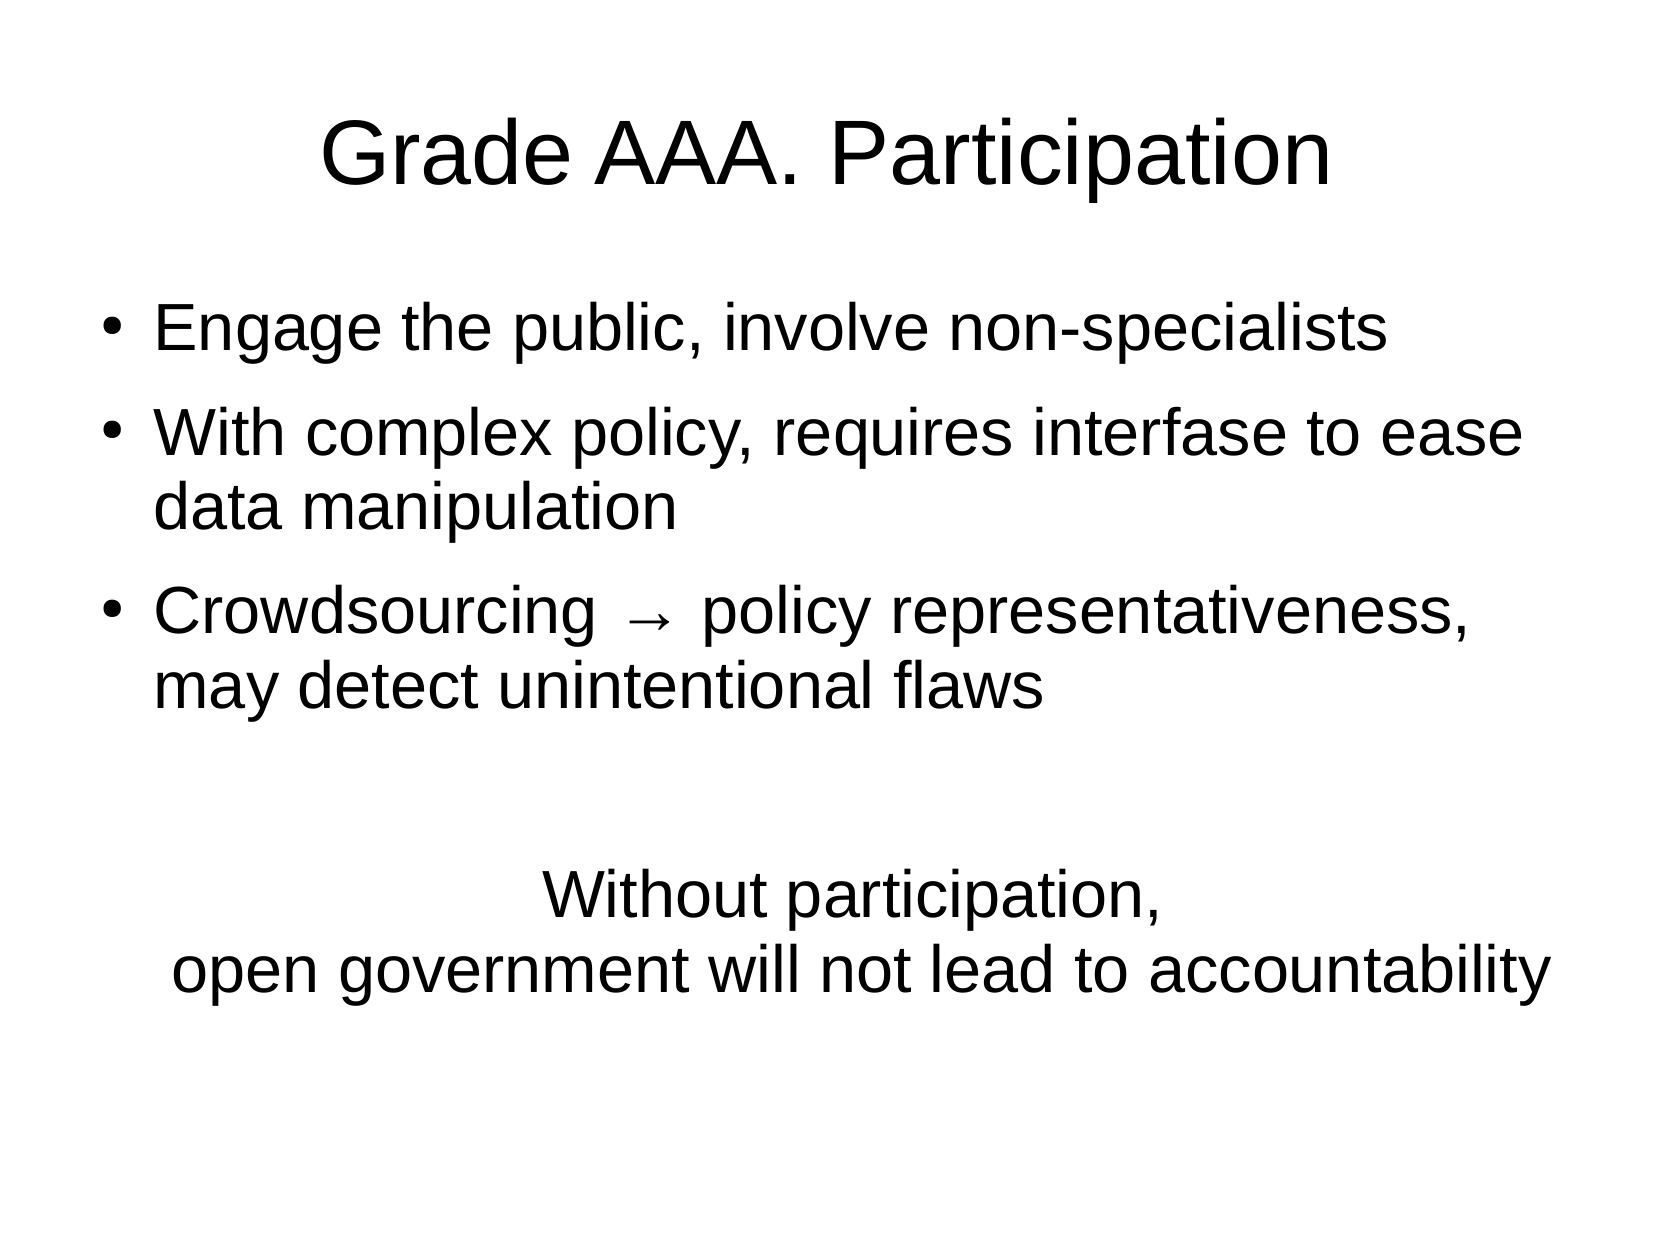

# Grade AAA. Participation
Engage the public, involve non-specialists
With complex policy, requires interfase to ease data manipulation
Crowdsourcing → policy representativeness, may detect unintentional flaws
Without participation,
open government will not lead to accountability